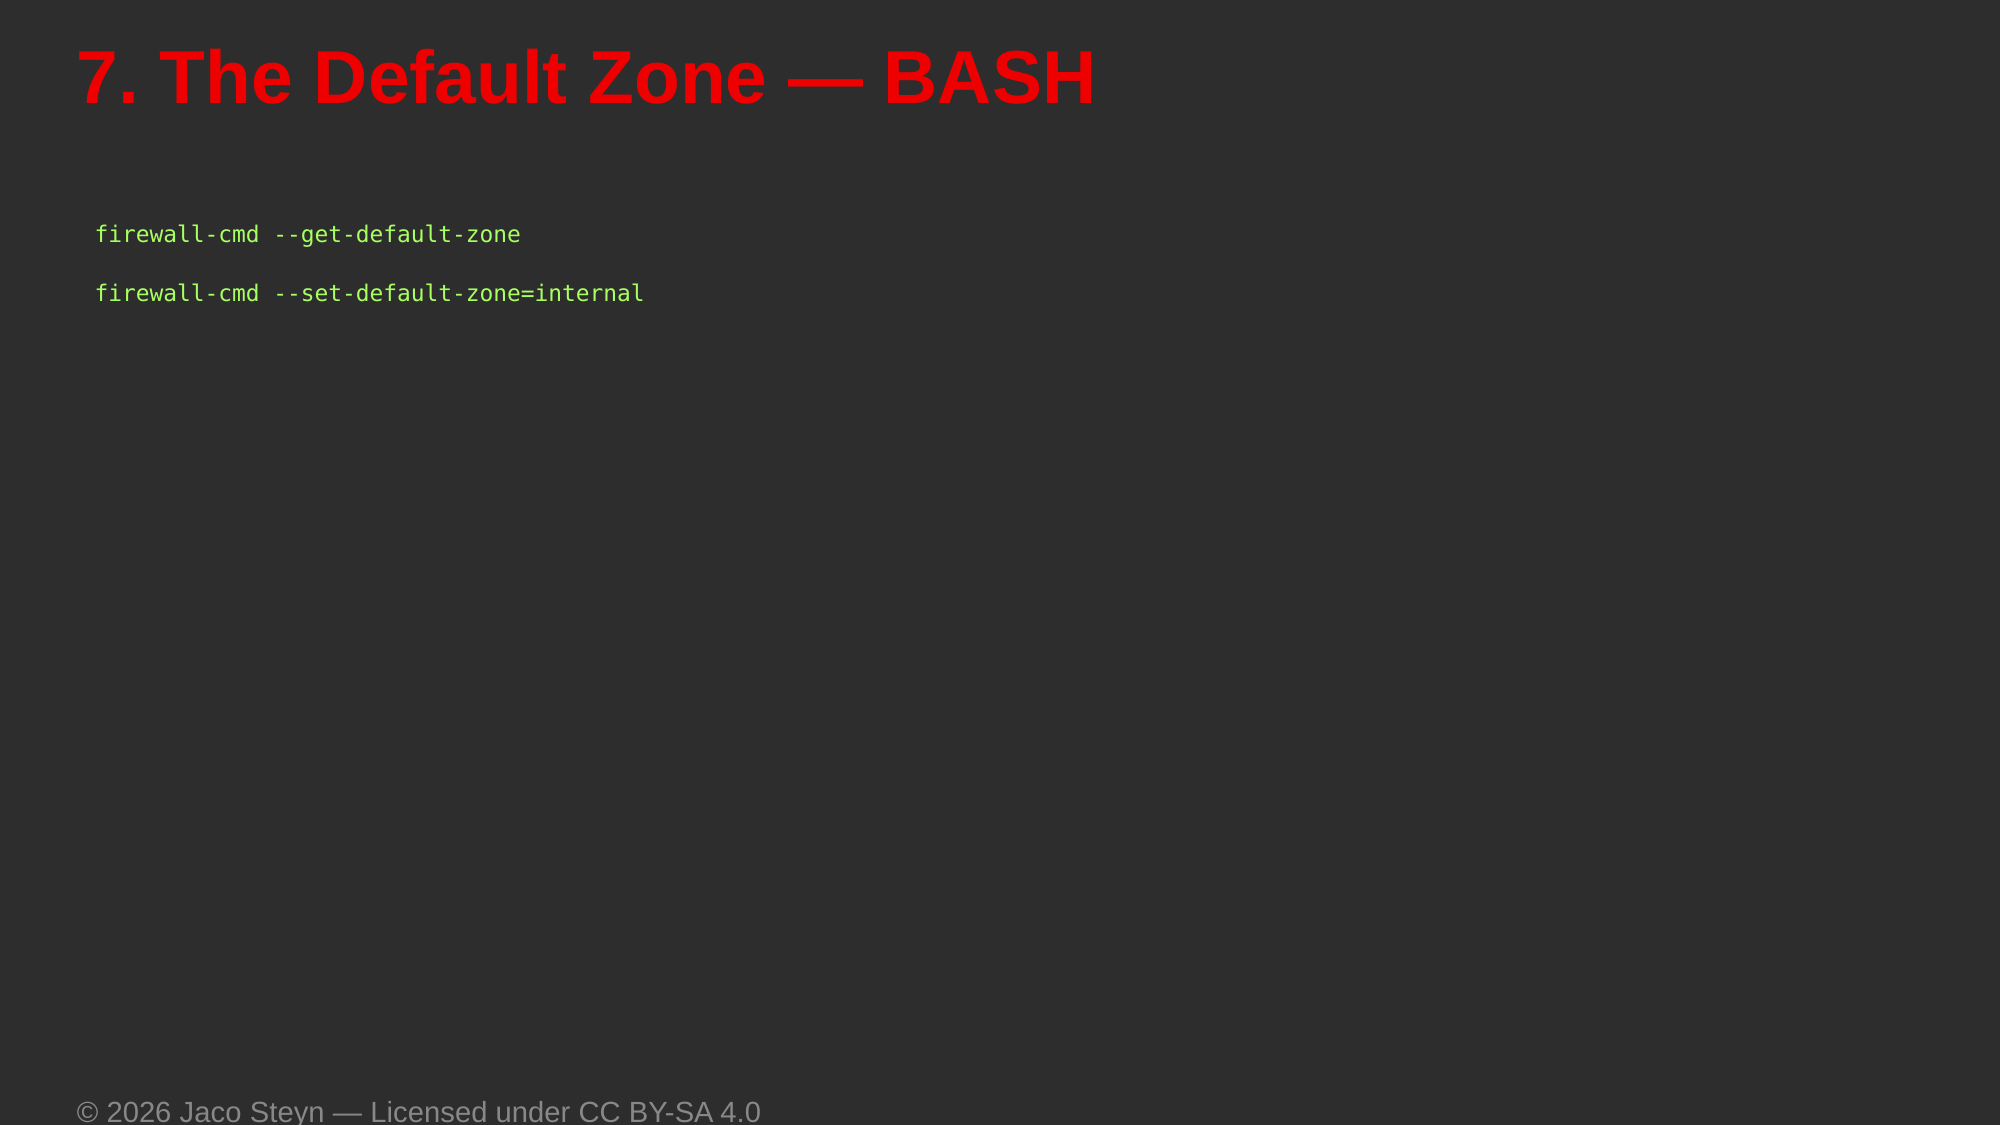

7. The Default Zone — BASH
firewall-cmd --get-default-zone
firewall-cmd --set-default-zone=internal
© 2026 Jaco Steyn — Licensed under CC BY-SA 4.0